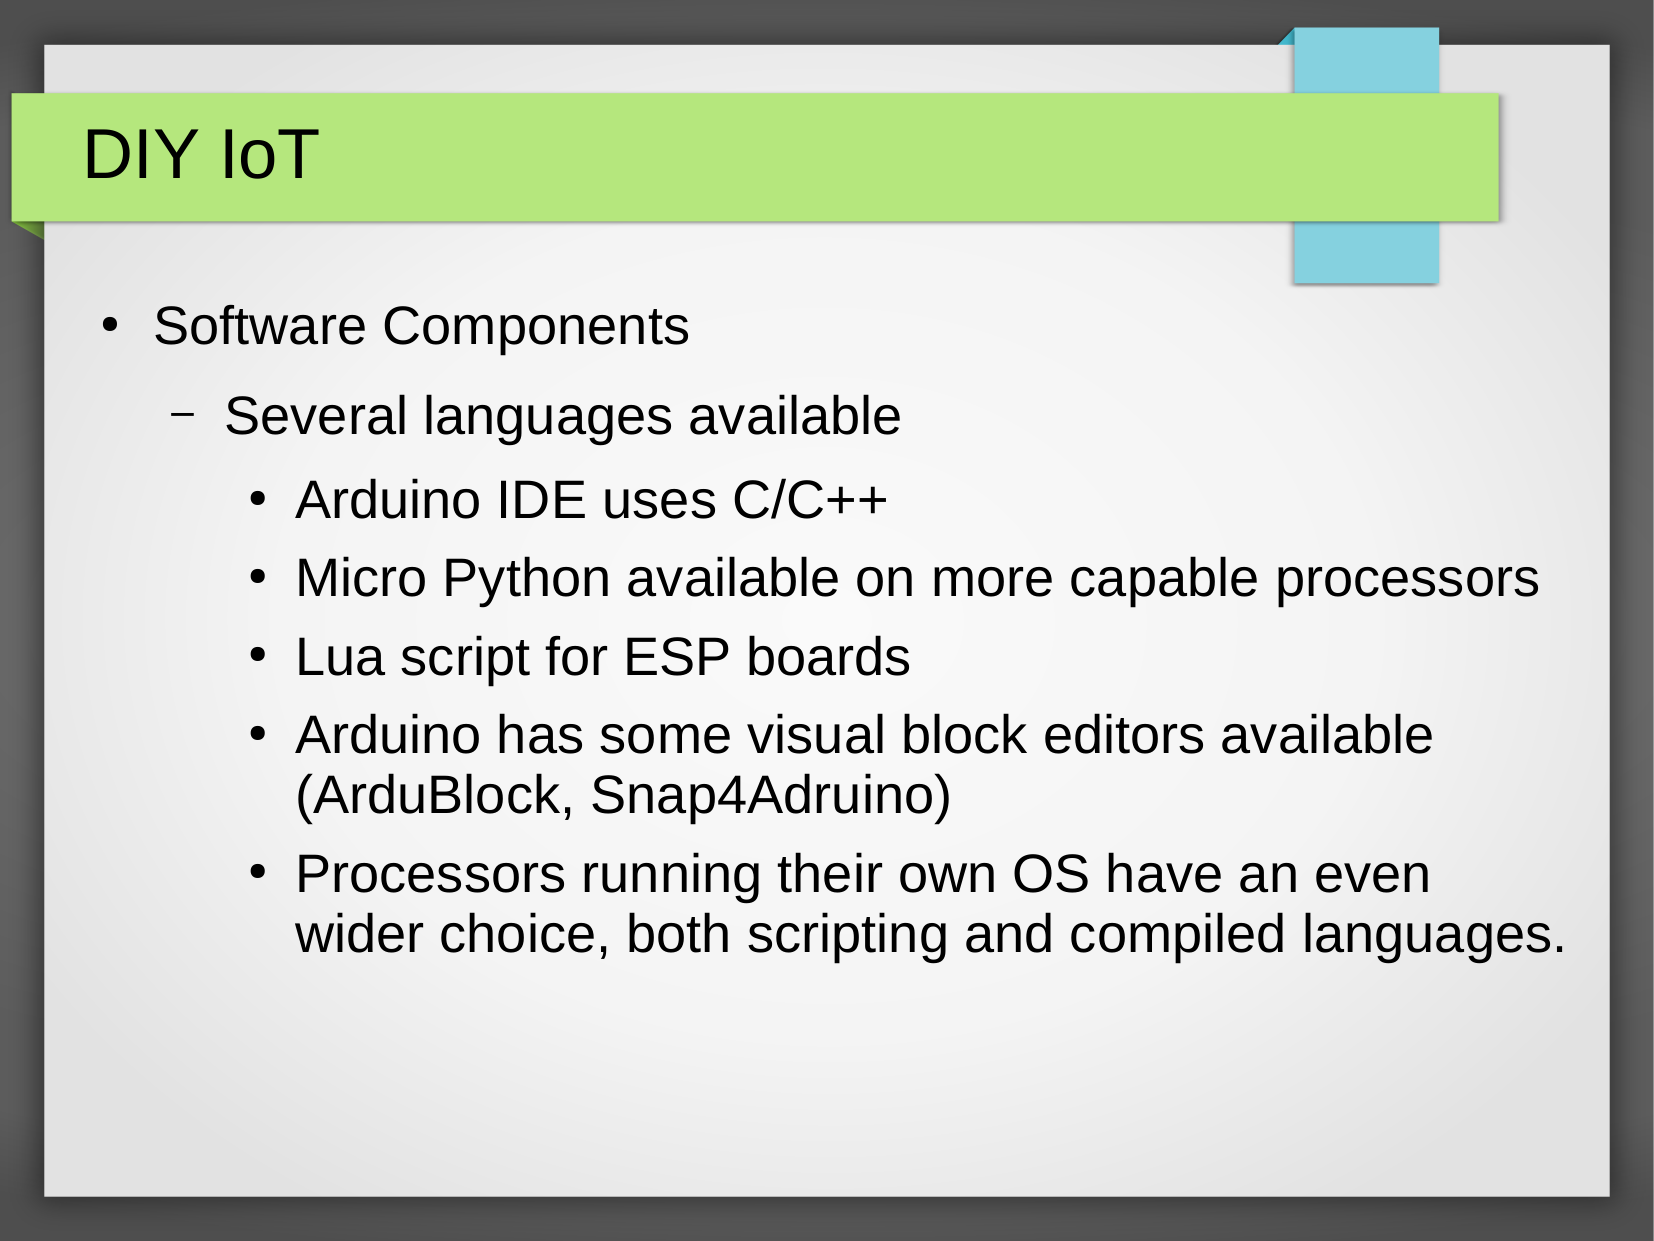

# DIY IoT
Software Components
Several languages available
Arduino IDE uses C/C++
Micro Python available on more capable processors
Lua script for ESP boards
Arduino has some visual block editors available (ArduBlock, Snap4Adruino)
Processors running their own OS have an even wider choice, both scripting and compiled languages.